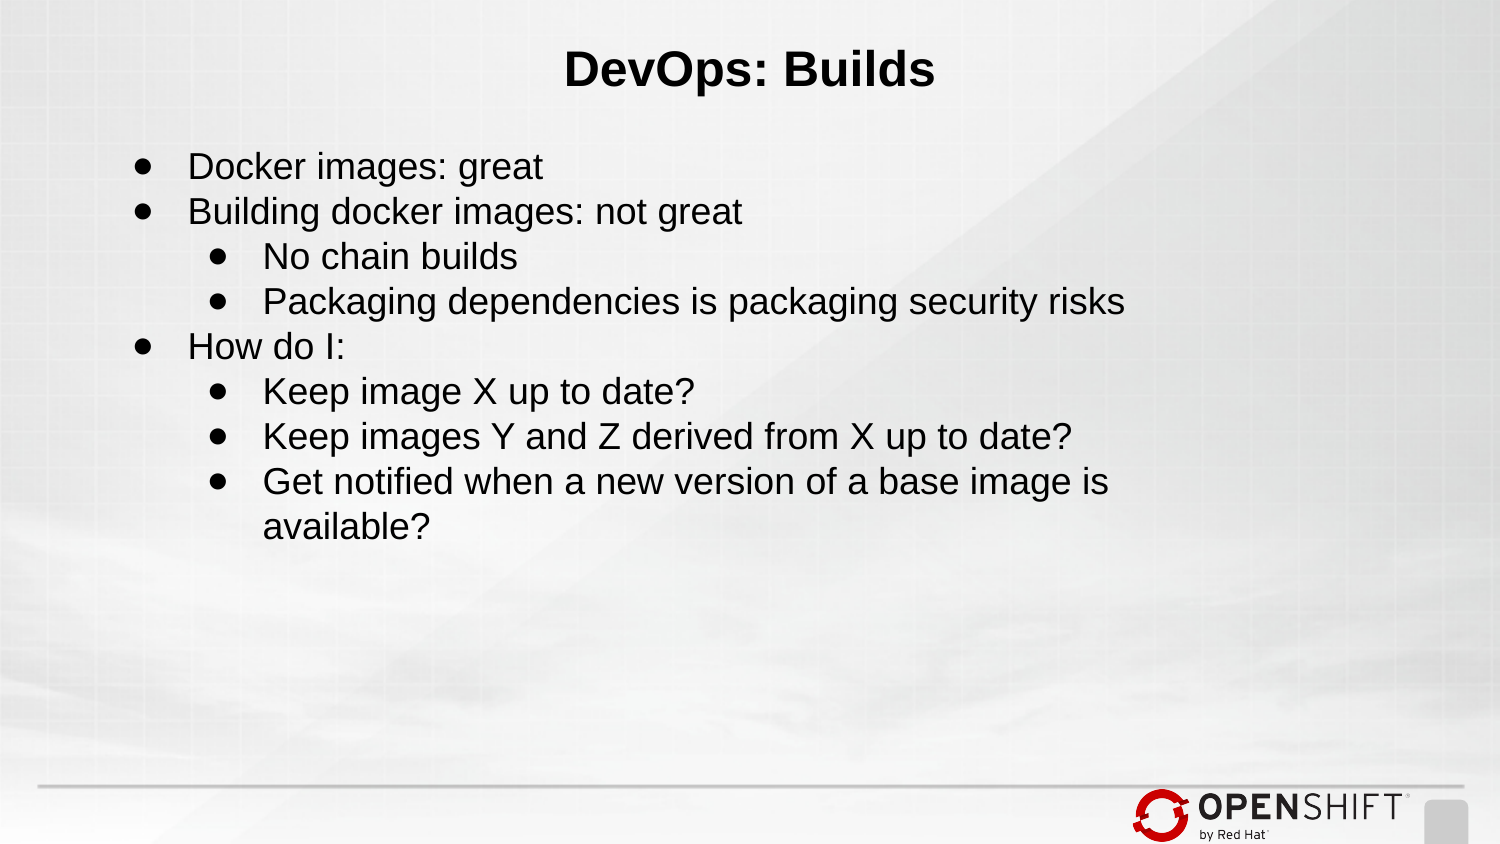

# DevOps: Builds
Docker images: great
Building docker images: not great
No chain builds
Packaging dependencies is packaging security risks
How do I:
Keep image X up to date?
Keep images Y and Z derived from X up to date?
Get notified when a new version of a base image is available?